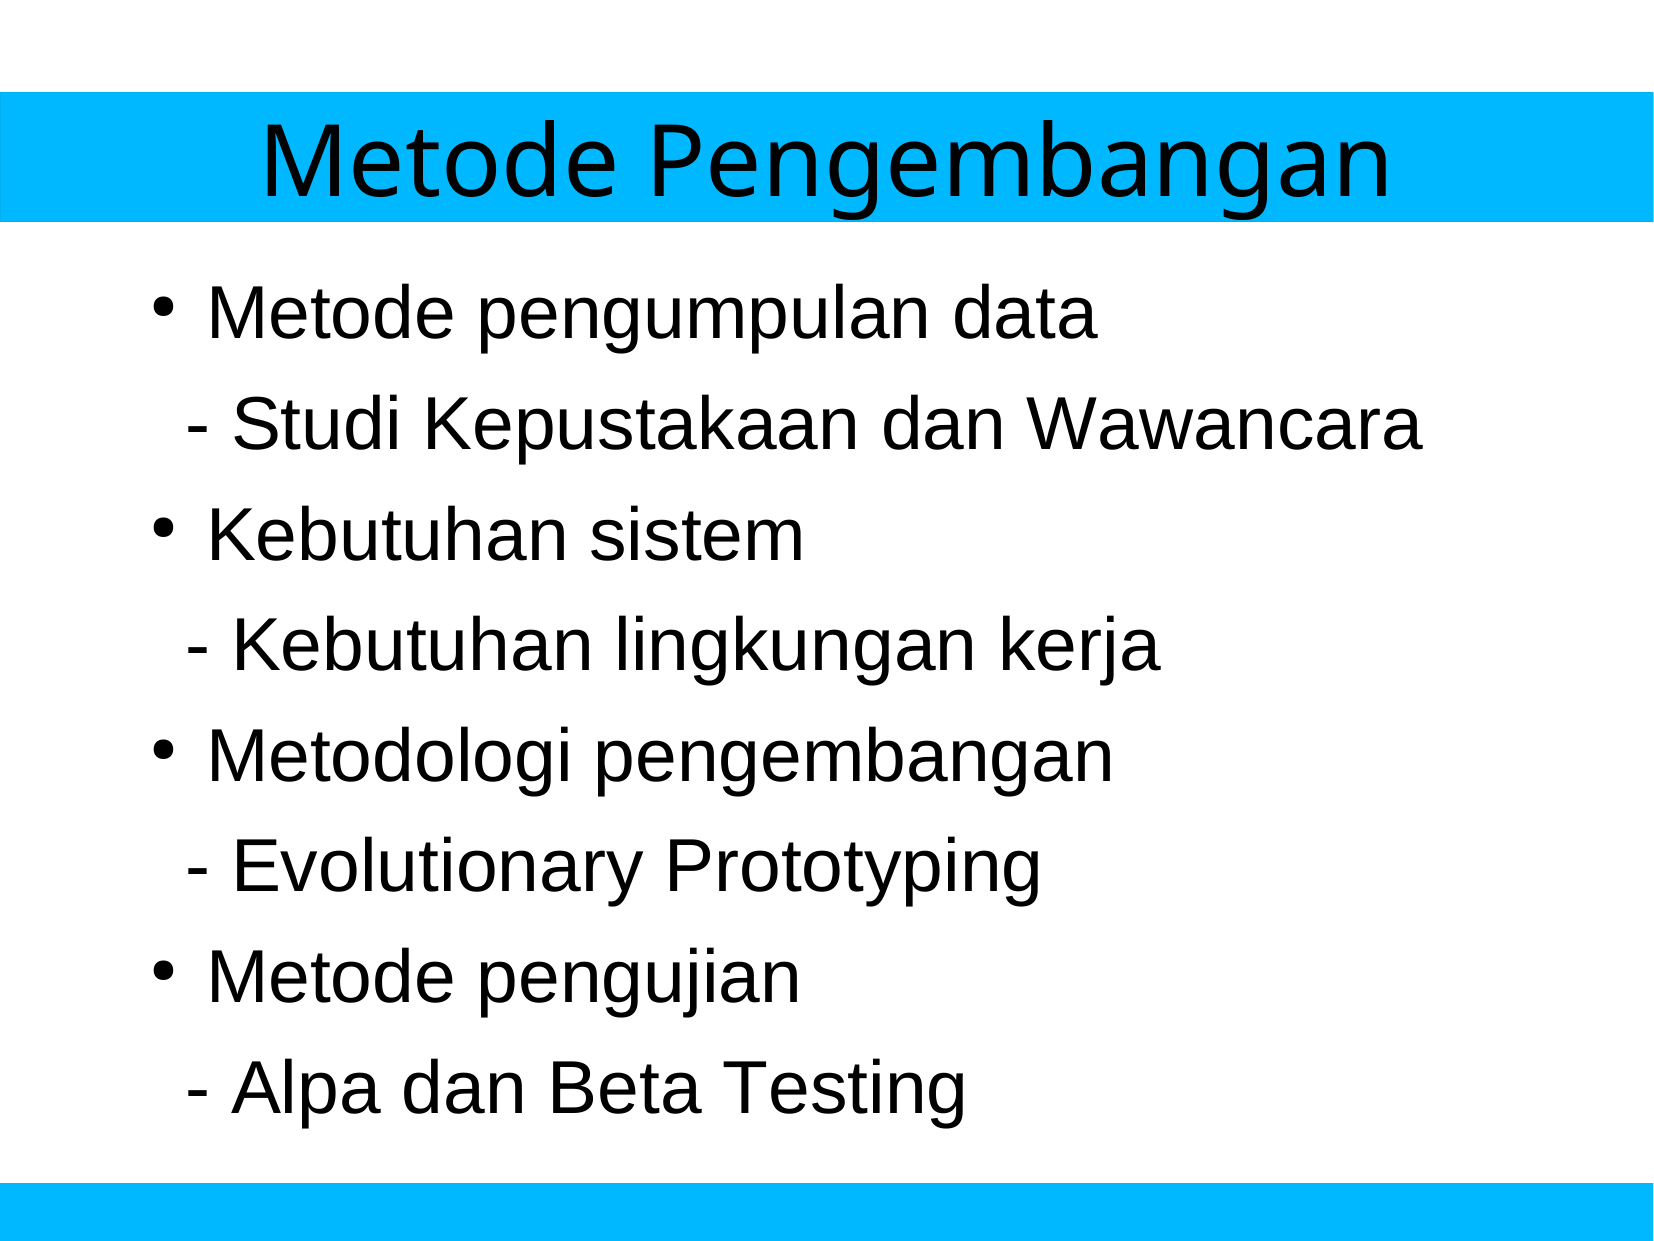

Metode Pengembangan
 Metode pengumpulan data
- Studi Kepustakaan dan Wawancara
 Kebutuhan sistem
- Kebutuhan lingkungan kerja
 Metodologi pengembangan
- Evolutionary Prototyping
 Metode pengujian
- Alpa dan Beta Testing